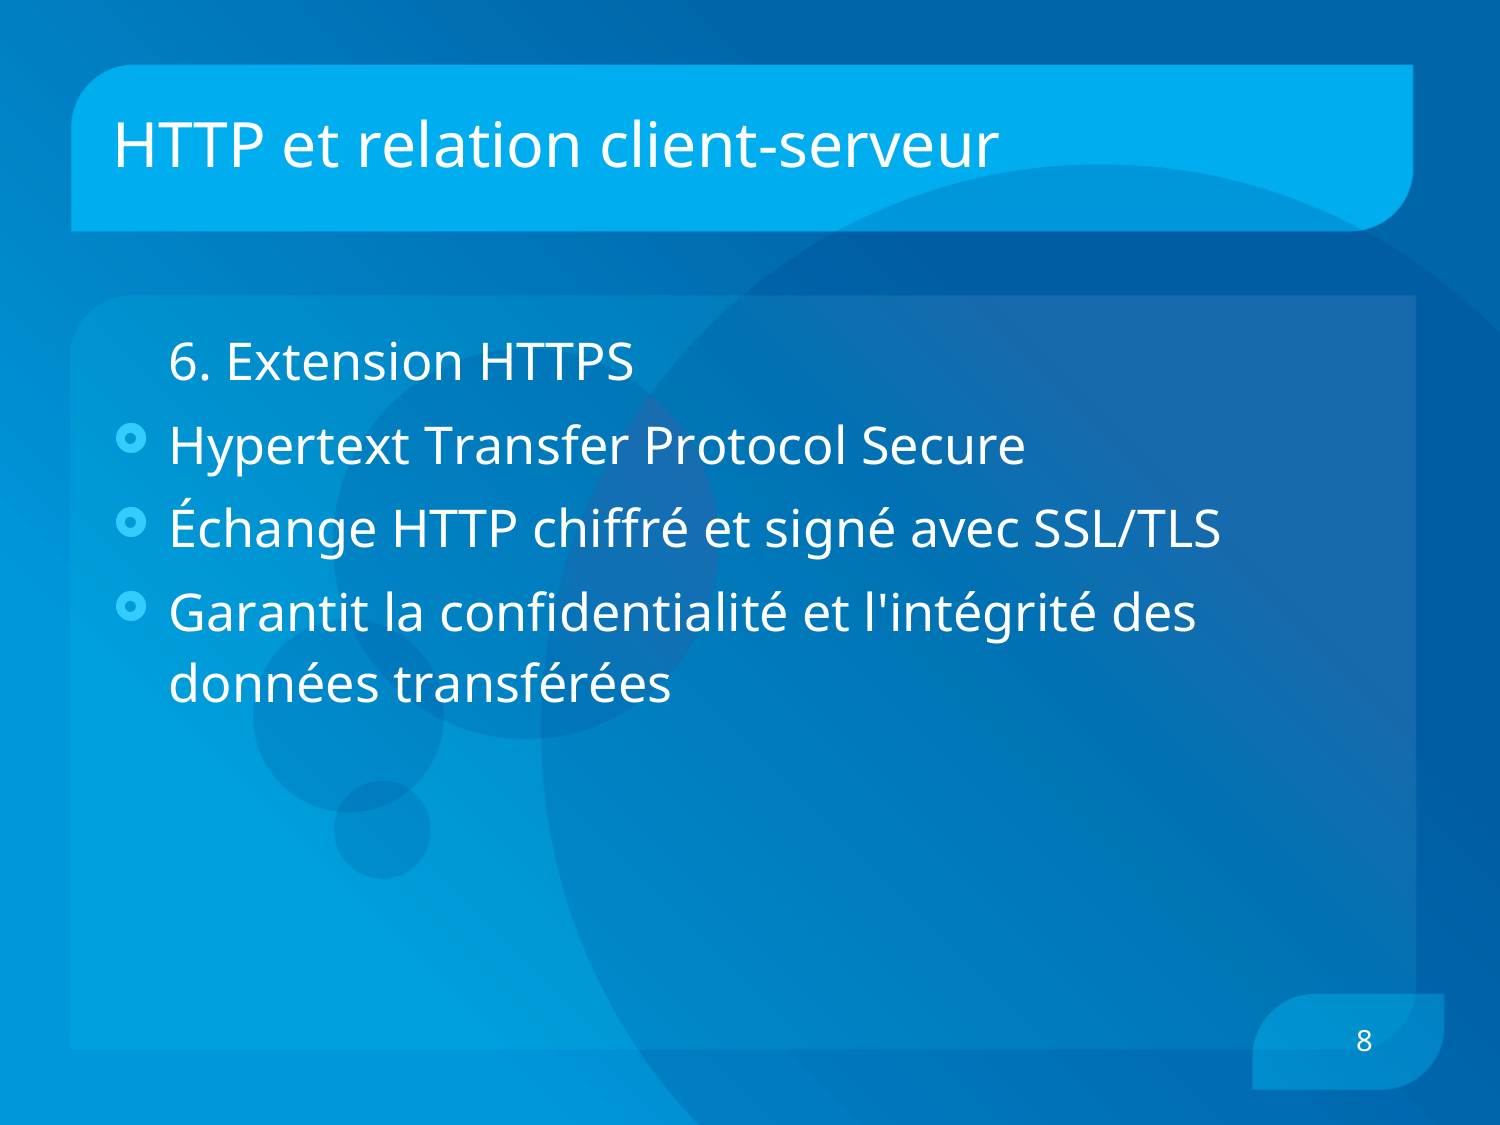

# HTTP et relation client-serveur
6. Extension HTTPS
Hypertext Transfer Protocol Secure
Échange HTTP chiffré et signé avec SSL/TLS
Garantit la confidentialité et l'intégrité des données transférées
8